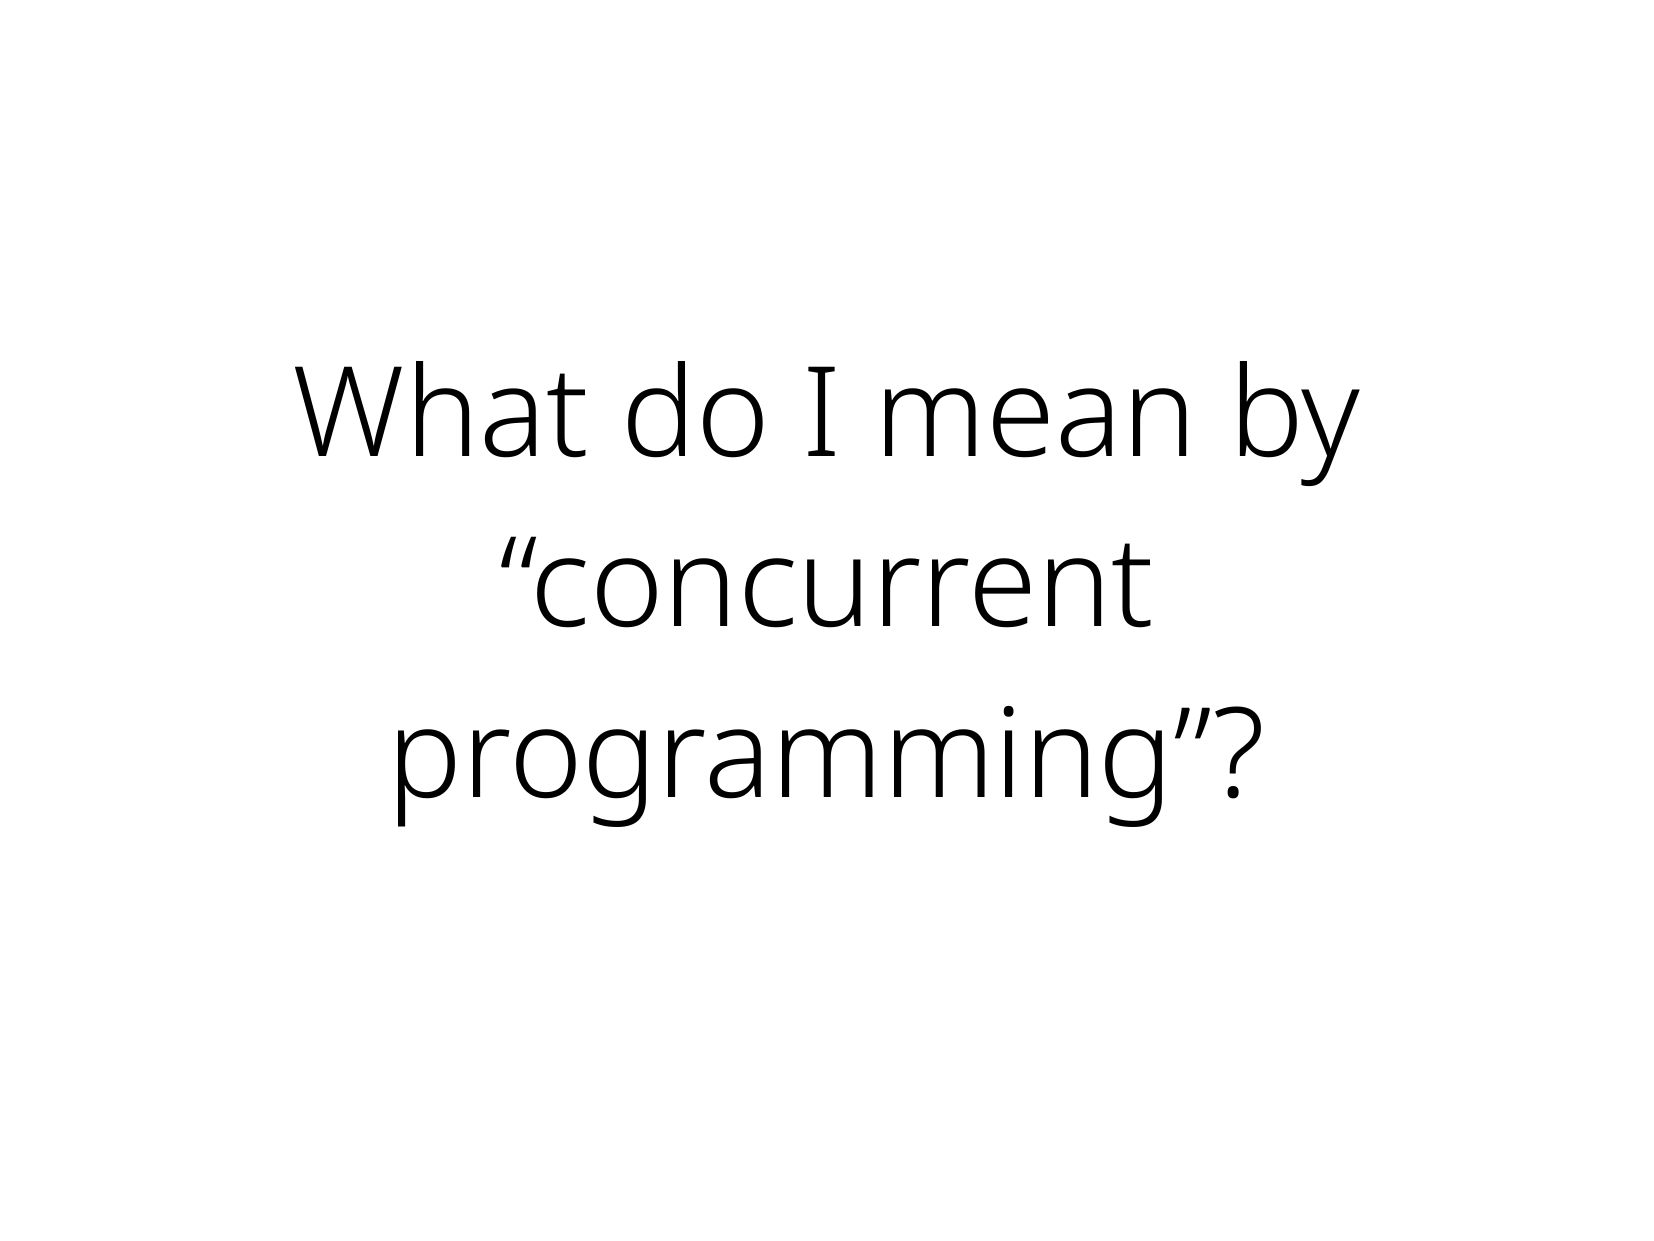

# What do I mean by “concurrent programming”?